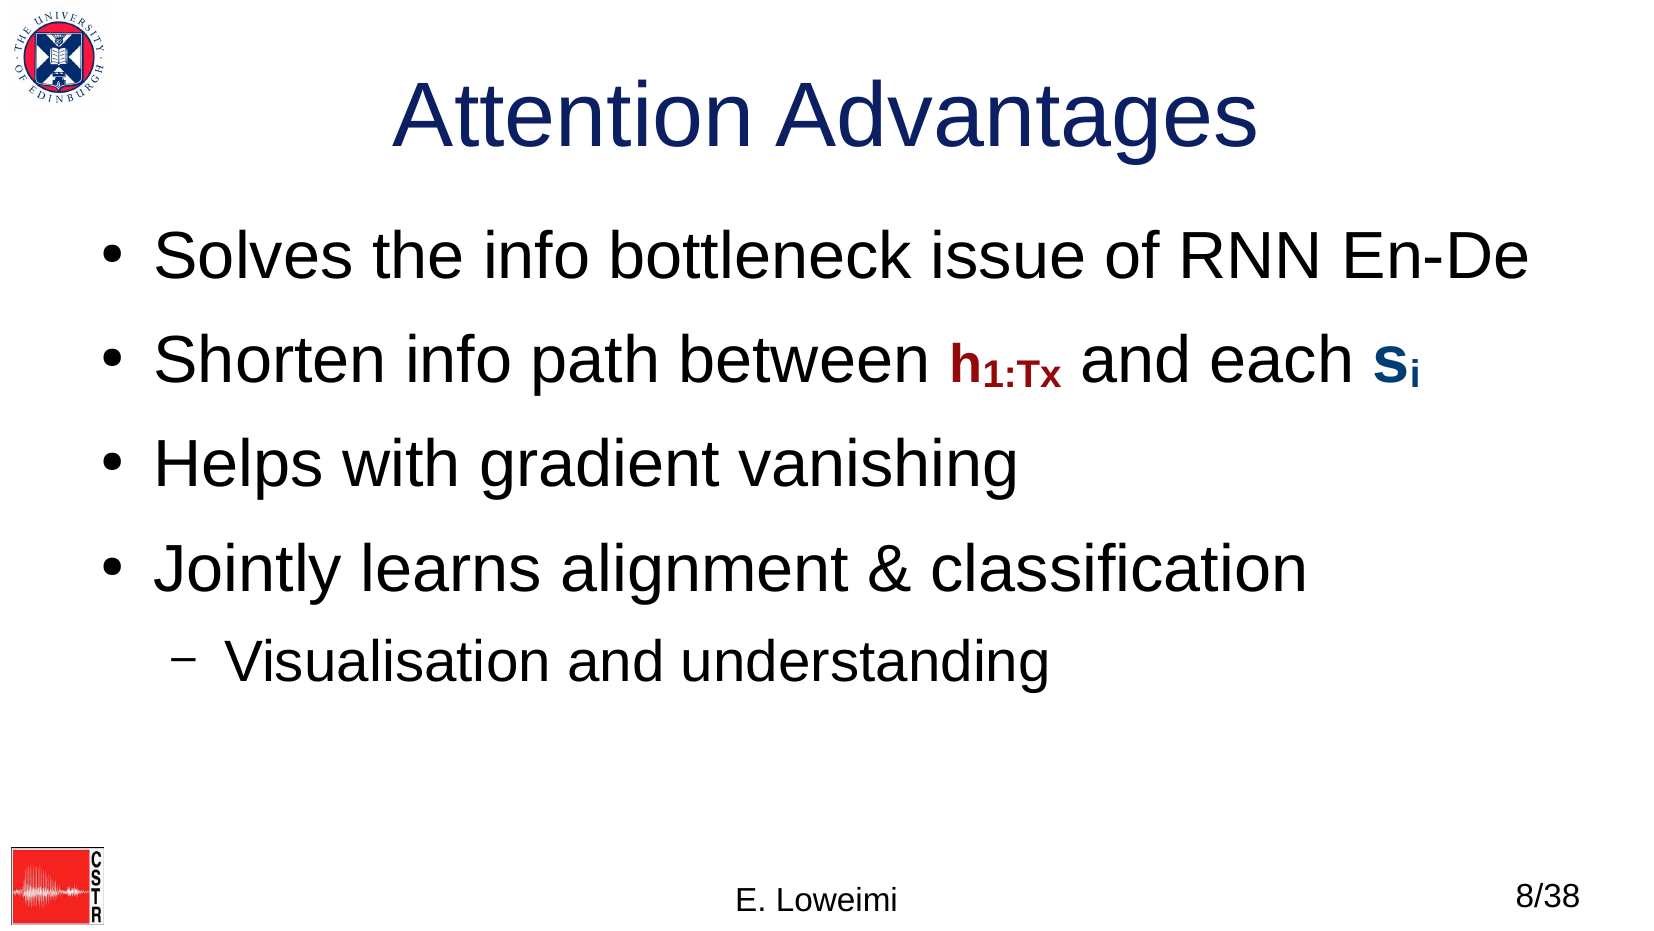

# Attention Advantages
Solves the info bottleneck issue of RNN En-De
Shorten info path between h1:Tx and each si
Helps with gradient vanishing
Jointly learns alignment & classification
Visualisation and understanding
 8/38
E. Loweimi